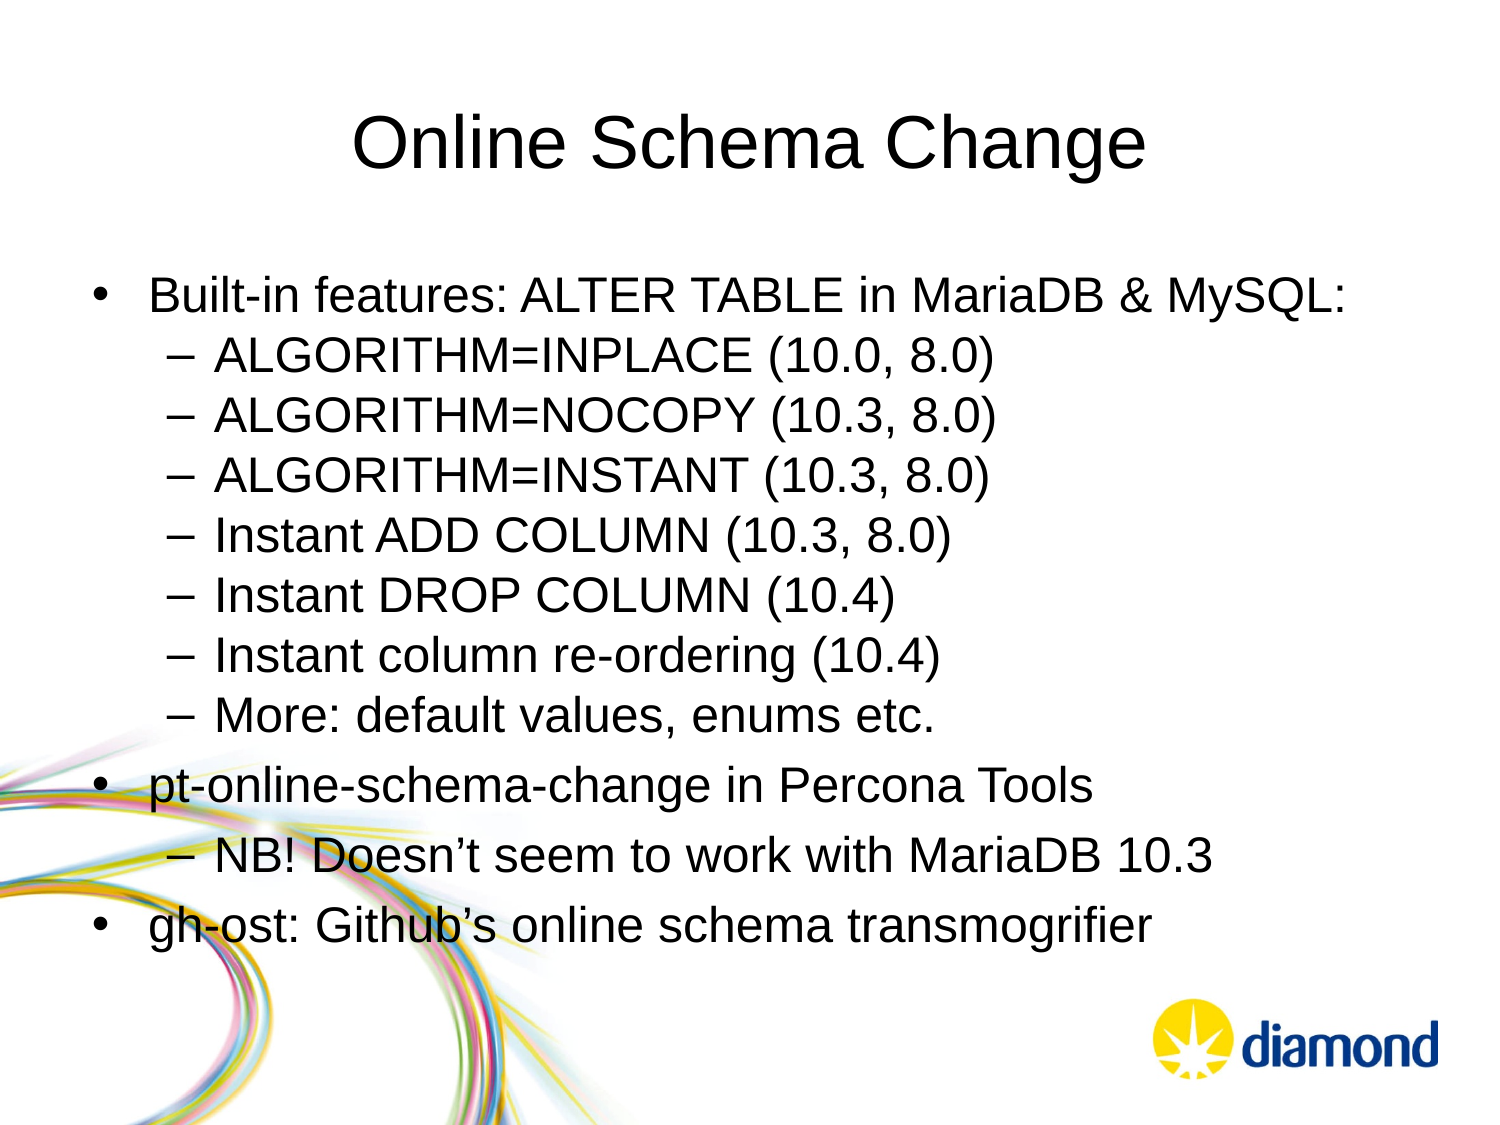

# Online Schema Change
Built-in features: ALTER TABLE in MariaDB & MySQL:
ALGORITHM=INPLACE (10.0, 8.0)
ALGORITHM=NOCOPY (10.3, 8.0)
ALGORITHM=INSTANT (10.3, 8.0)
Instant ADD COLUMN (10.3, 8.0)
Instant DROP COLUMN (10.4)
Instant column re-ordering (10.4)
More: default values, enums etc.
pt-online-schema-change in Percona Tools
NB! Doesn’t seem to work with MariaDB 10.3
gh-ost: Github’s online schema transmogrifier